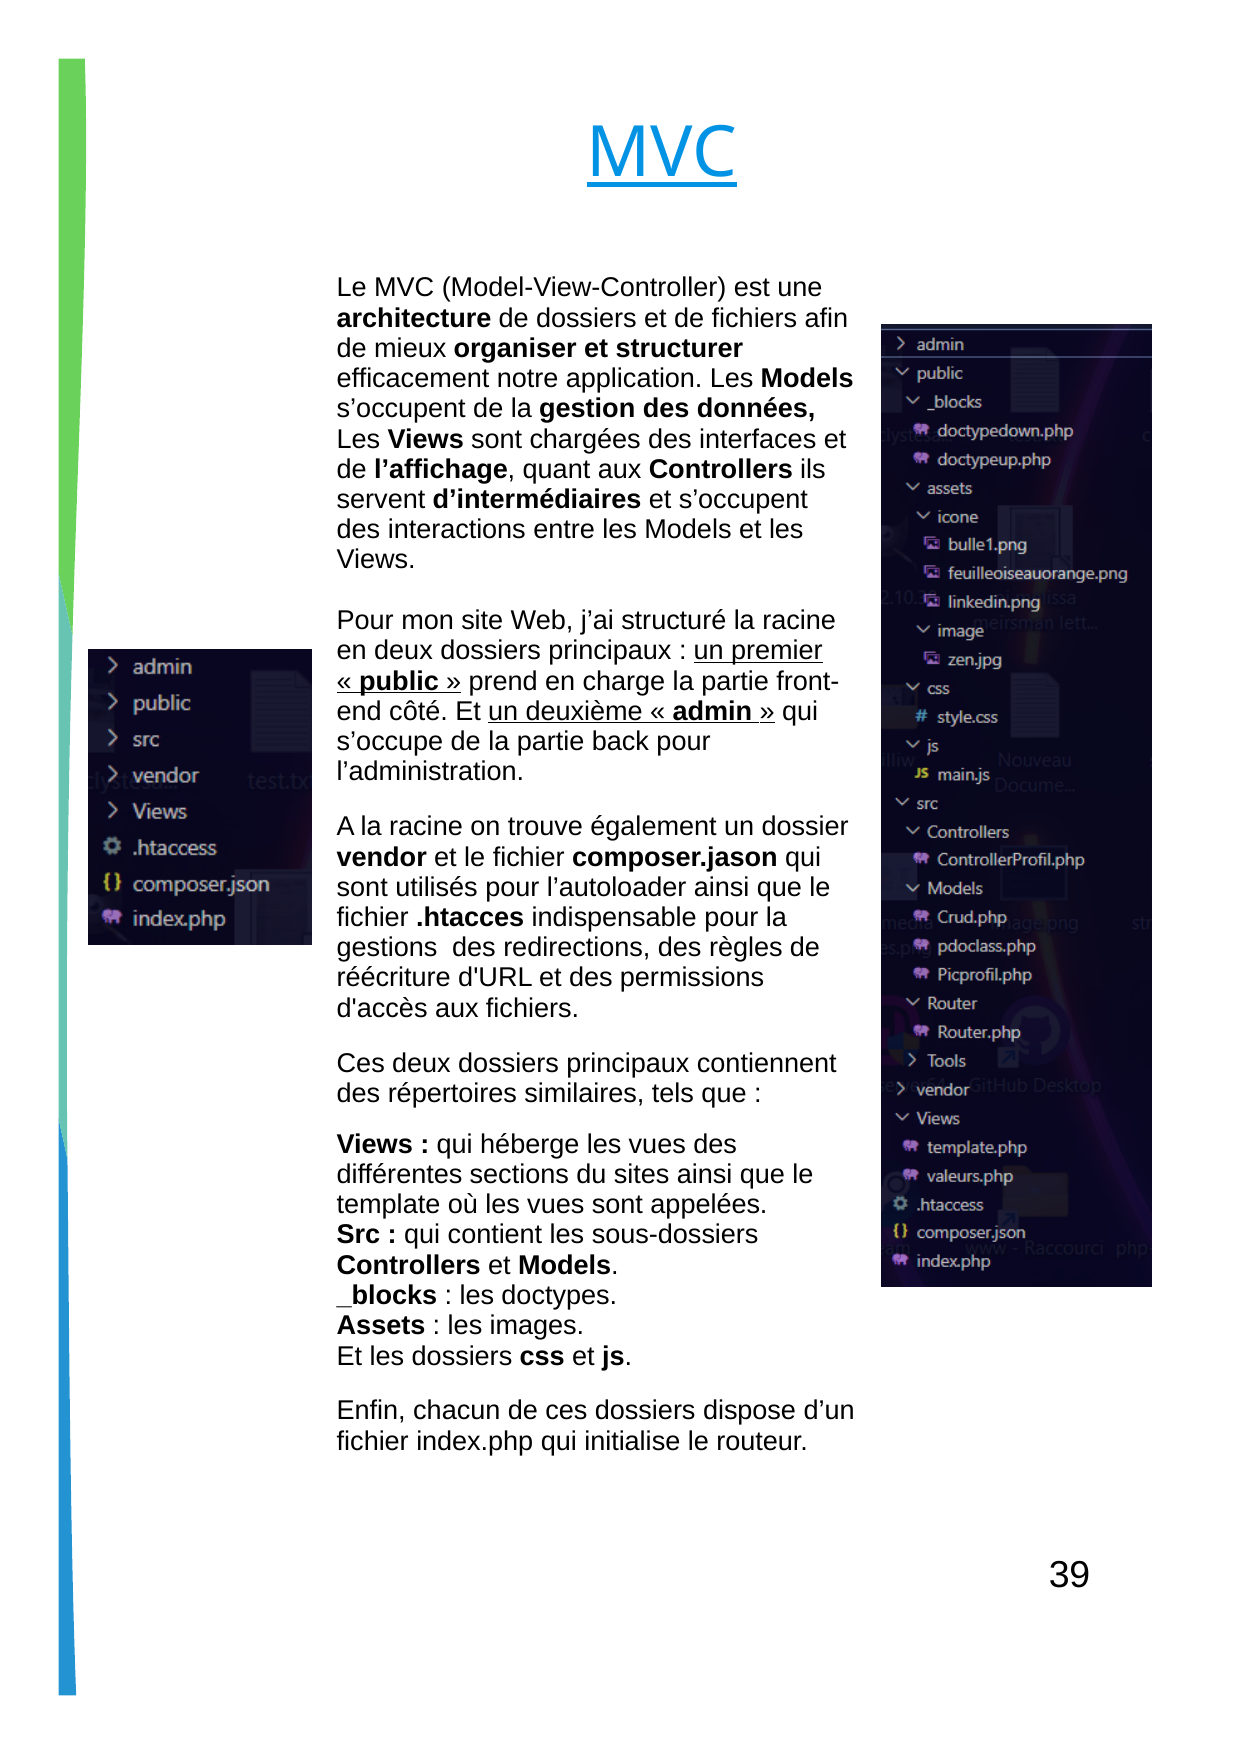

MVC
Le MVC (Model-View-Controller) est une architecture de dossiers et de fichiers afin de mieux organiser et structurer efficacement notre application. Les Models s’occupent de la gestion des données, Les Views sont chargées des interfaces et de l’affichage, quant aux Controllers ils servent d’intermédiaires et s’occupent des interactions entre les Models et les Views.
Pour mon site Web, j’ai structuré la racine en deux dossiers principaux : un premier « public » prend en charge la partie front-end côté. Et un deuxième « admin » qui s’occupe de la partie back pour l’administration.
A la racine on trouve également un dossier vendor et le fichier composer.jason qui sont utilisés pour l’autoloader ainsi que le fichier .htacces indispensable pour la gestions des redirections, des règles de réécriture d'URL et des permissions d'accès aux fichiers.
Ces deux dossiers principaux contiennent des répertoires similaires, tels que :
Views : qui héberge les vues des différentes sections du sites ainsi que le template où les vues sont appelées.
Src : qui contient les sous-dossiers Controllers et Models.
_blocks : les doctypes.
Assets : les images.
Et les dossiers css et js.
Enfin, chacun de ces dossiers dispose d’un fichier index.php qui initialise le routeur.